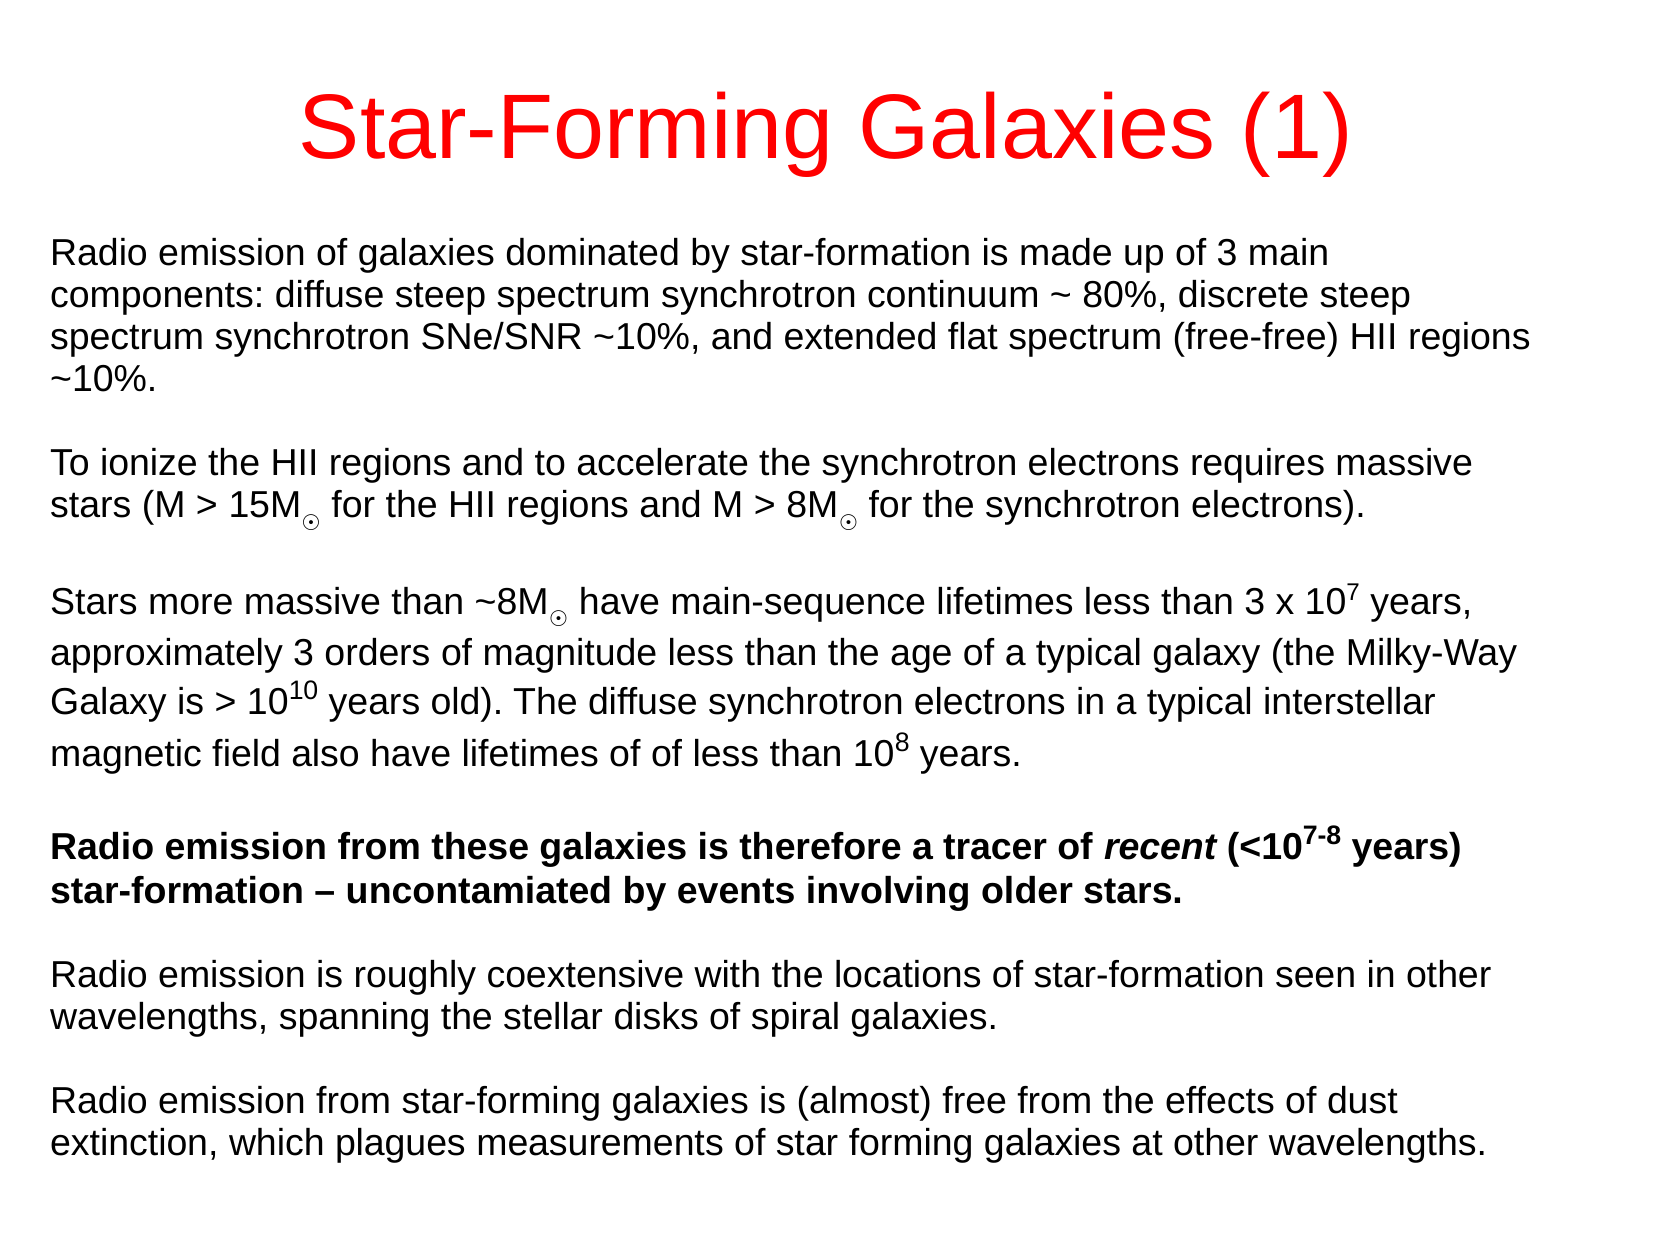

# Star-Forming Galaxies (1)
Radio emission of galaxies dominated by star-formation is made up of 3 main components: diffuse steep spectrum synchrotron continuum ~ 80%, discrete steep spectrum synchrotron SNe/SNR ~10%, and extended flat spectrum (free-free) HII regions ~10%.
To ionize the HII regions and to accelerate the synchrotron electrons requires massive stars (M > 15M☉ for the HII regions and M > 8M☉ for the synchrotron electrons).
Stars more massive than ~8M☉ have main-sequence lifetimes less than 3 x 107 years, approximately 3 orders of magnitude less than the age of a typical galaxy (the Milky-Way Galaxy is > 1010 years old). The diffuse synchrotron electrons in a typical interstellar magnetic field also have lifetimes of of less than 108 years.
Radio emission from these galaxies is therefore a tracer of recent (<107-8 years) star-formation – uncontamiated by events involving older stars.
Radio emission is roughly coextensive with the locations of star-formation seen in other wavelengths, spanning the stellar disks of spiral galaxies.
Radio emission from star-forming galaxies is (almost) free from the effects of dust extinction, which plagues measurements of star forming galaxies at other wavelengths.